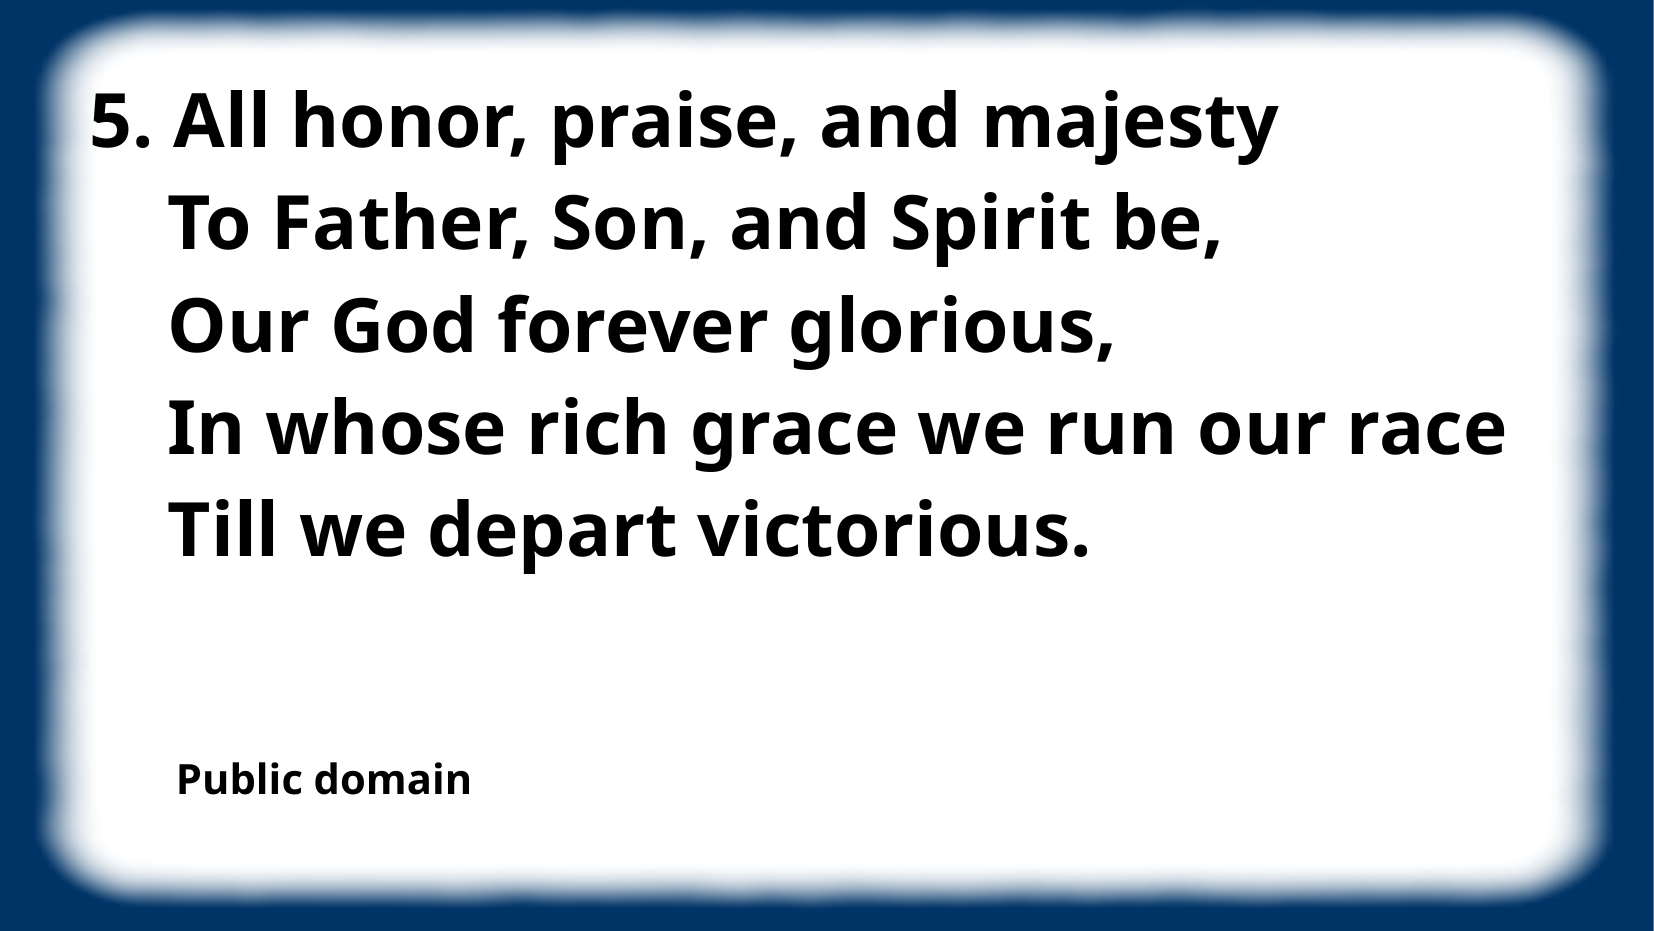

5. All honor, praise, and majesty
 To Father, Son, and Spirit be,
 Our God forever glorious,
 In whose rich grace we run our race
 Till we depart victorious.
 Public domain